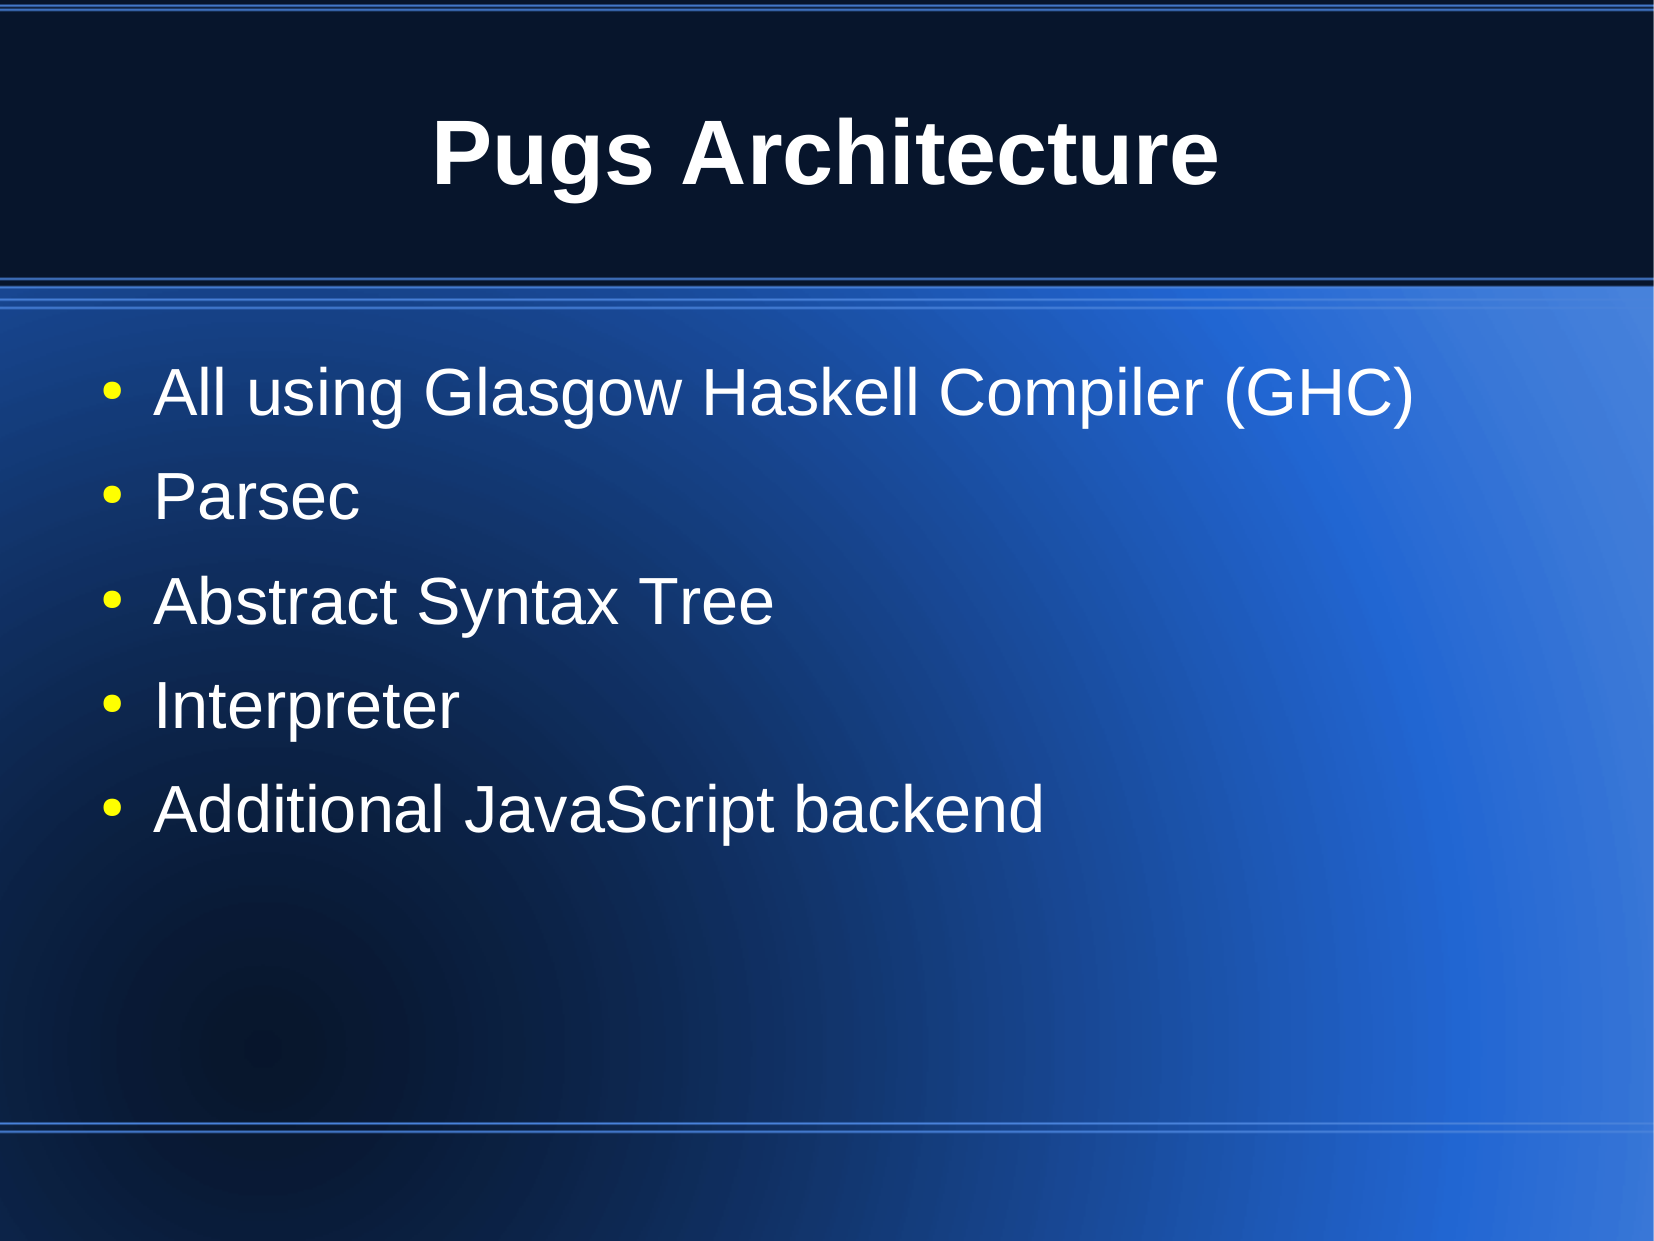

# Pugs Architecture
All using Glasgow Haskell Compiler (GHC)
Parsec
Abstract Syntax Tree
Interpreter
Additional JavaScript backend